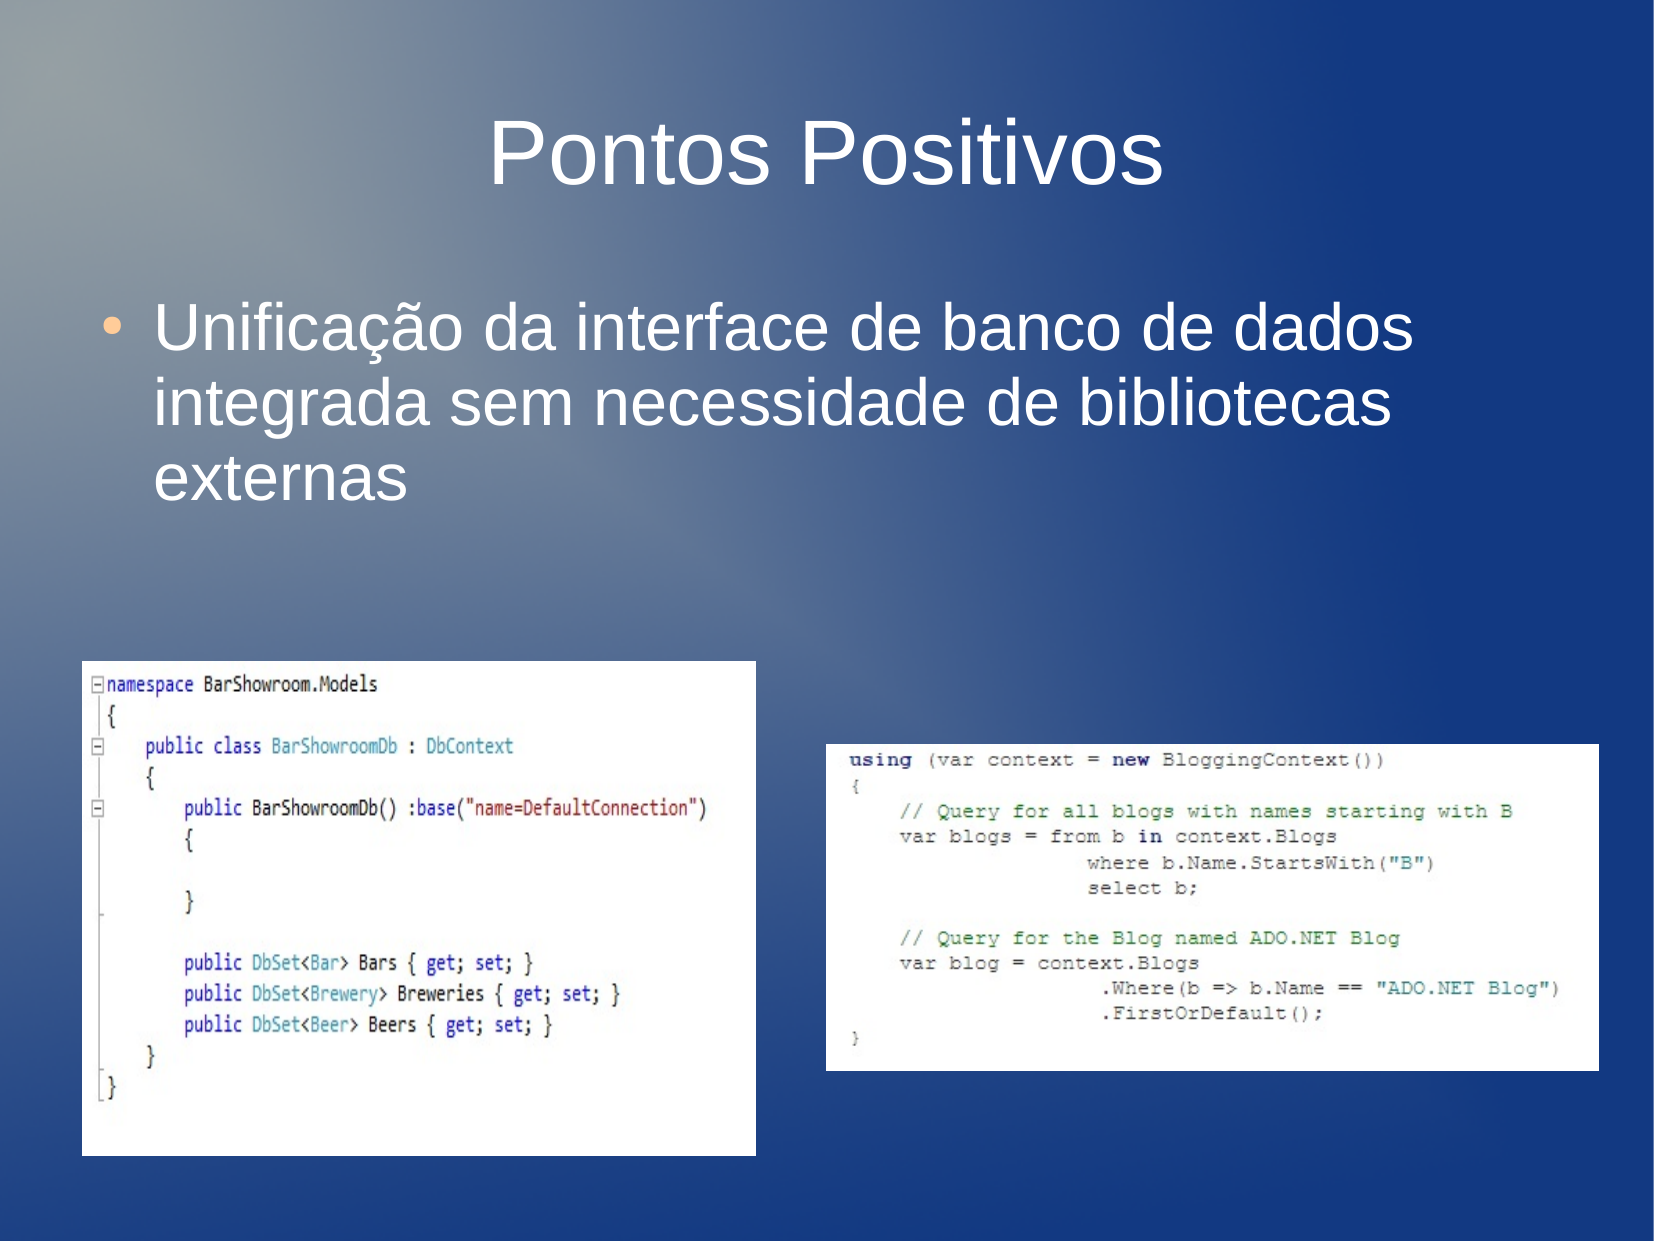

# Pontos Positivos
Unificação da interface de banco de dados integrada sem necessidade de bibliotecas externas